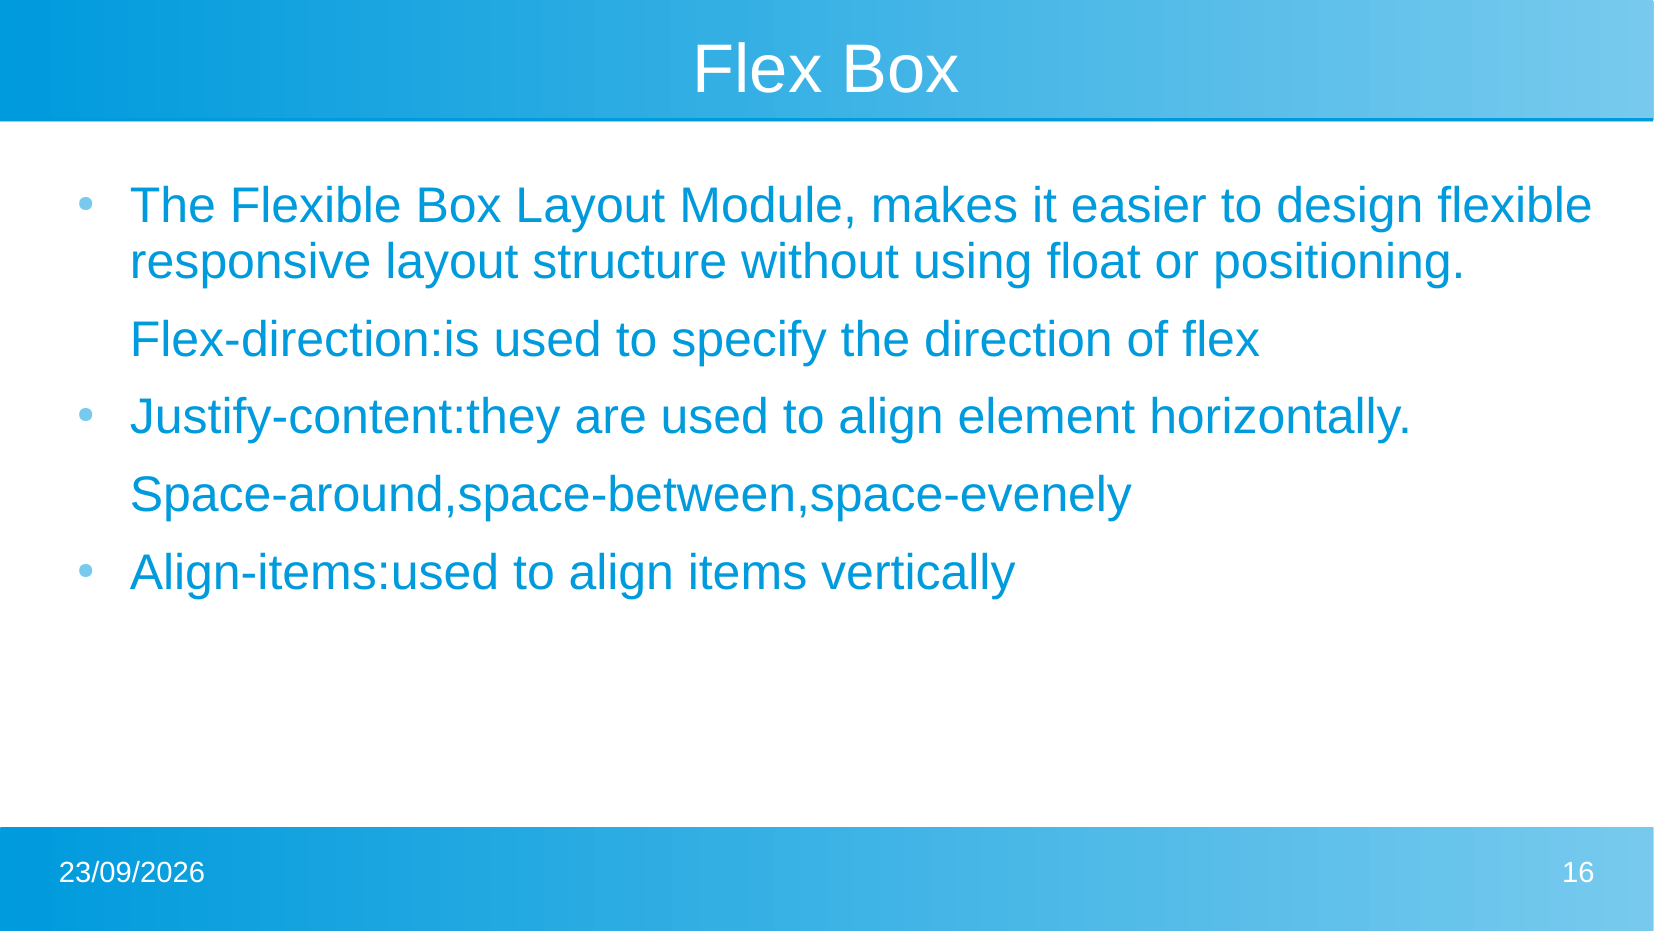

# Flex Box
The Flexible Box Layout Module, makes it easier to design flexible responsive layout structure without using float or positioning.
Flex-direction:is used to specify the direction of flex
Justify-content:they are used to align element horizontally.
Space-around,space-between,space-evenely
Align-items:used to align items vertically
16